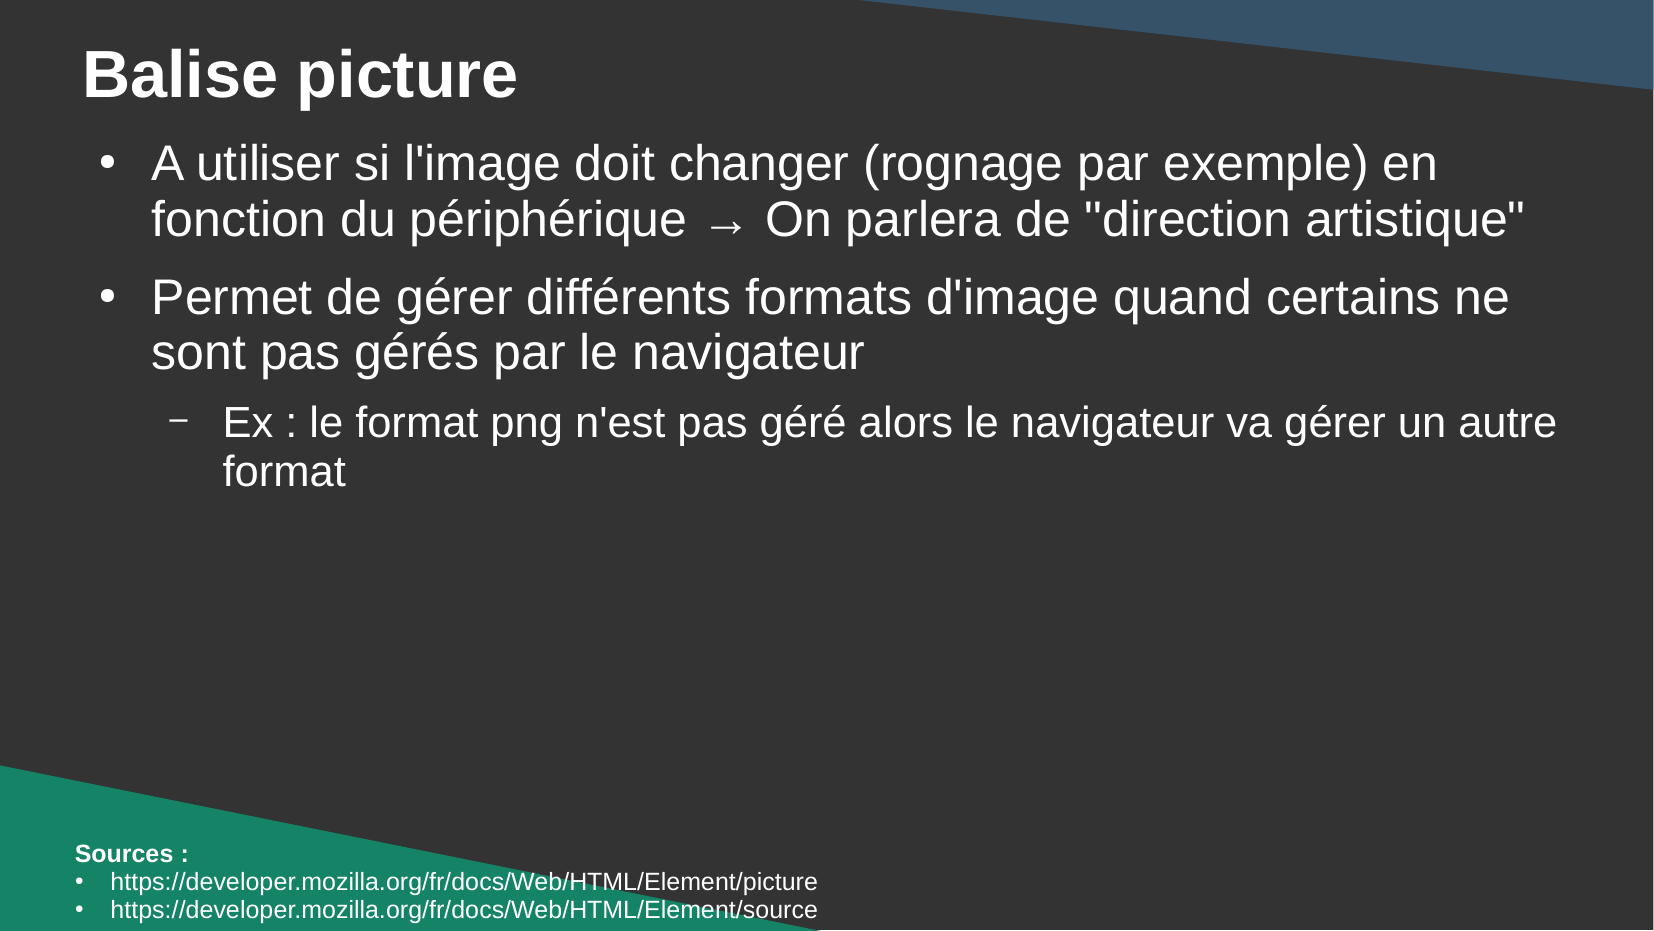

# Balise picture
A utiliser si l'image doit changer (rognage par exemple) en fonction du périphérique → On parlera de "direction artistique"
Permet de gérer différents formats d'image quand certains ne sont pas gérés par le navigateur
Ex : le format png n'est pas géré alors le navigateur va gérer un autre format
Sources :
https://developer.mozilla.org/fr/docs/Web/HTML/Element/picture
https://developer.mozilla.org/fr/docs/Web/HTML/Element/source